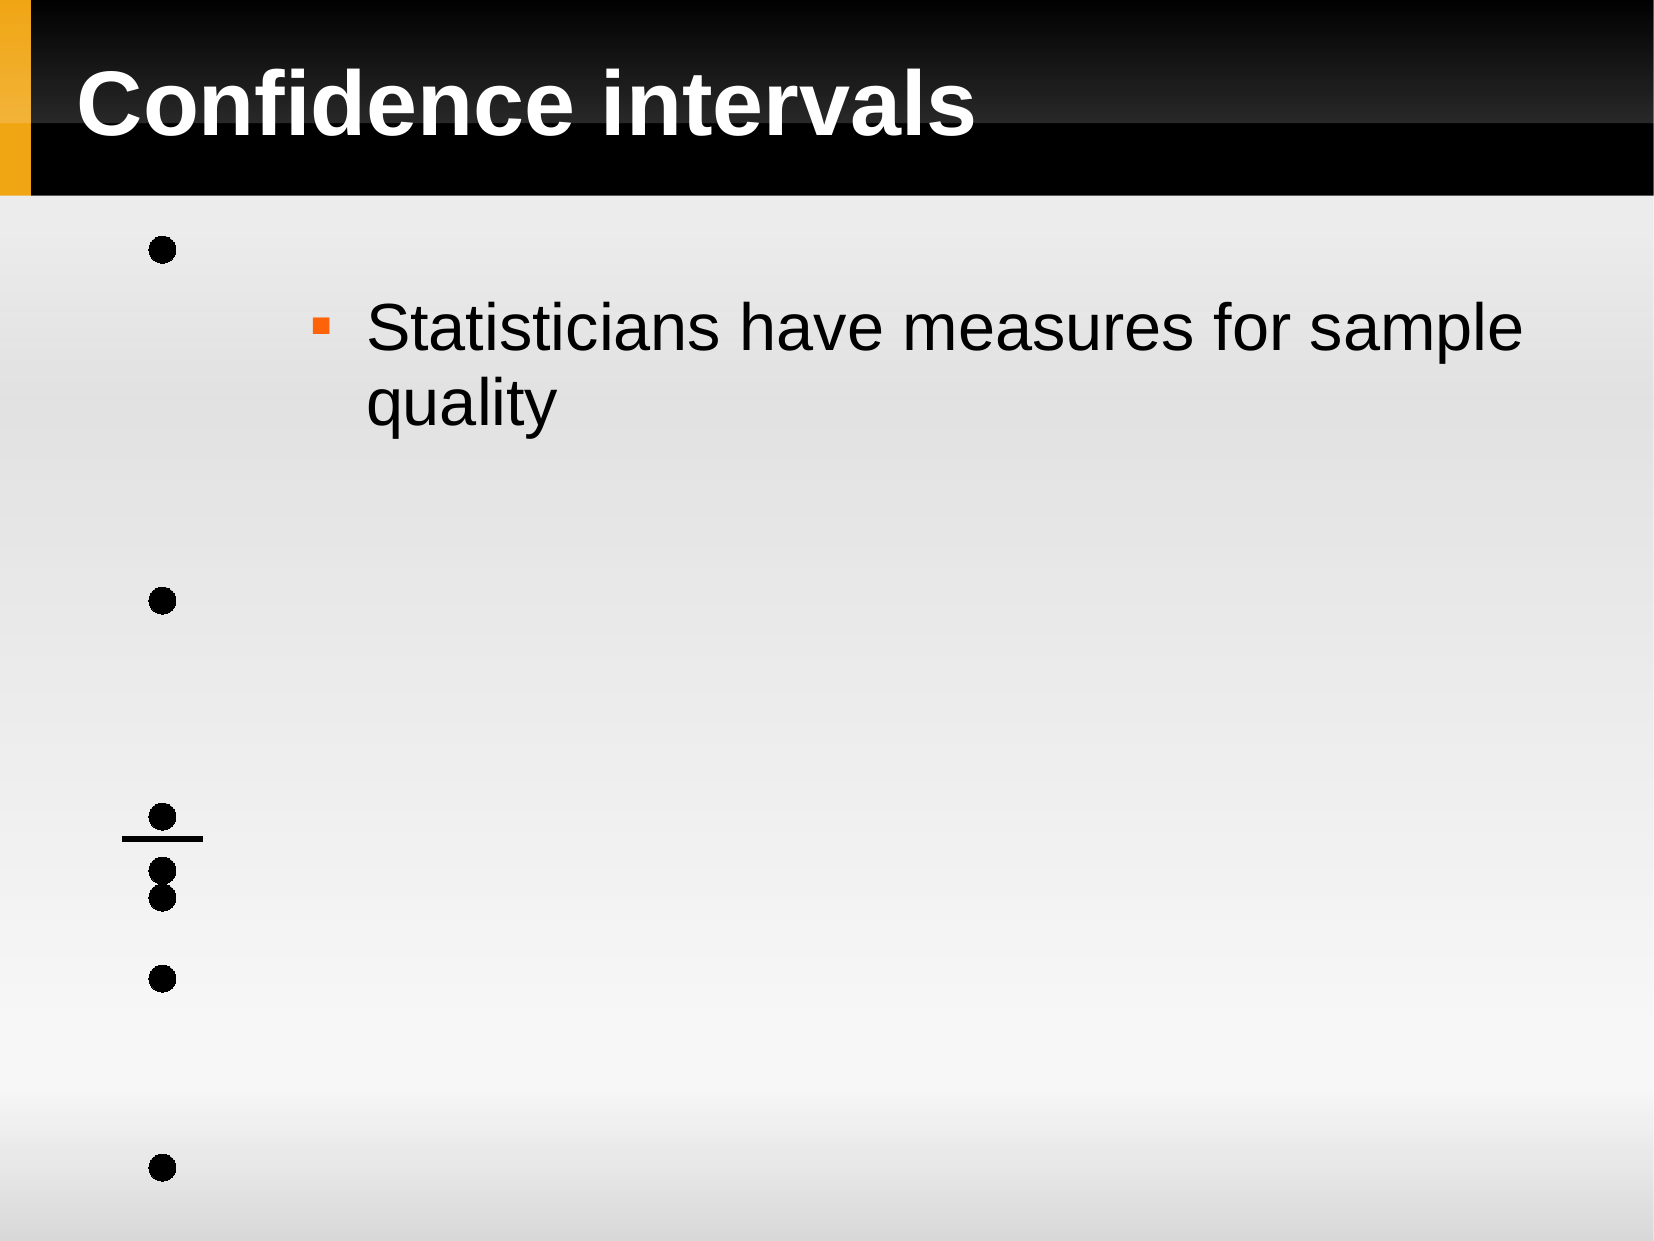

# Confidence intervals
Statisticians have measures for sample quality